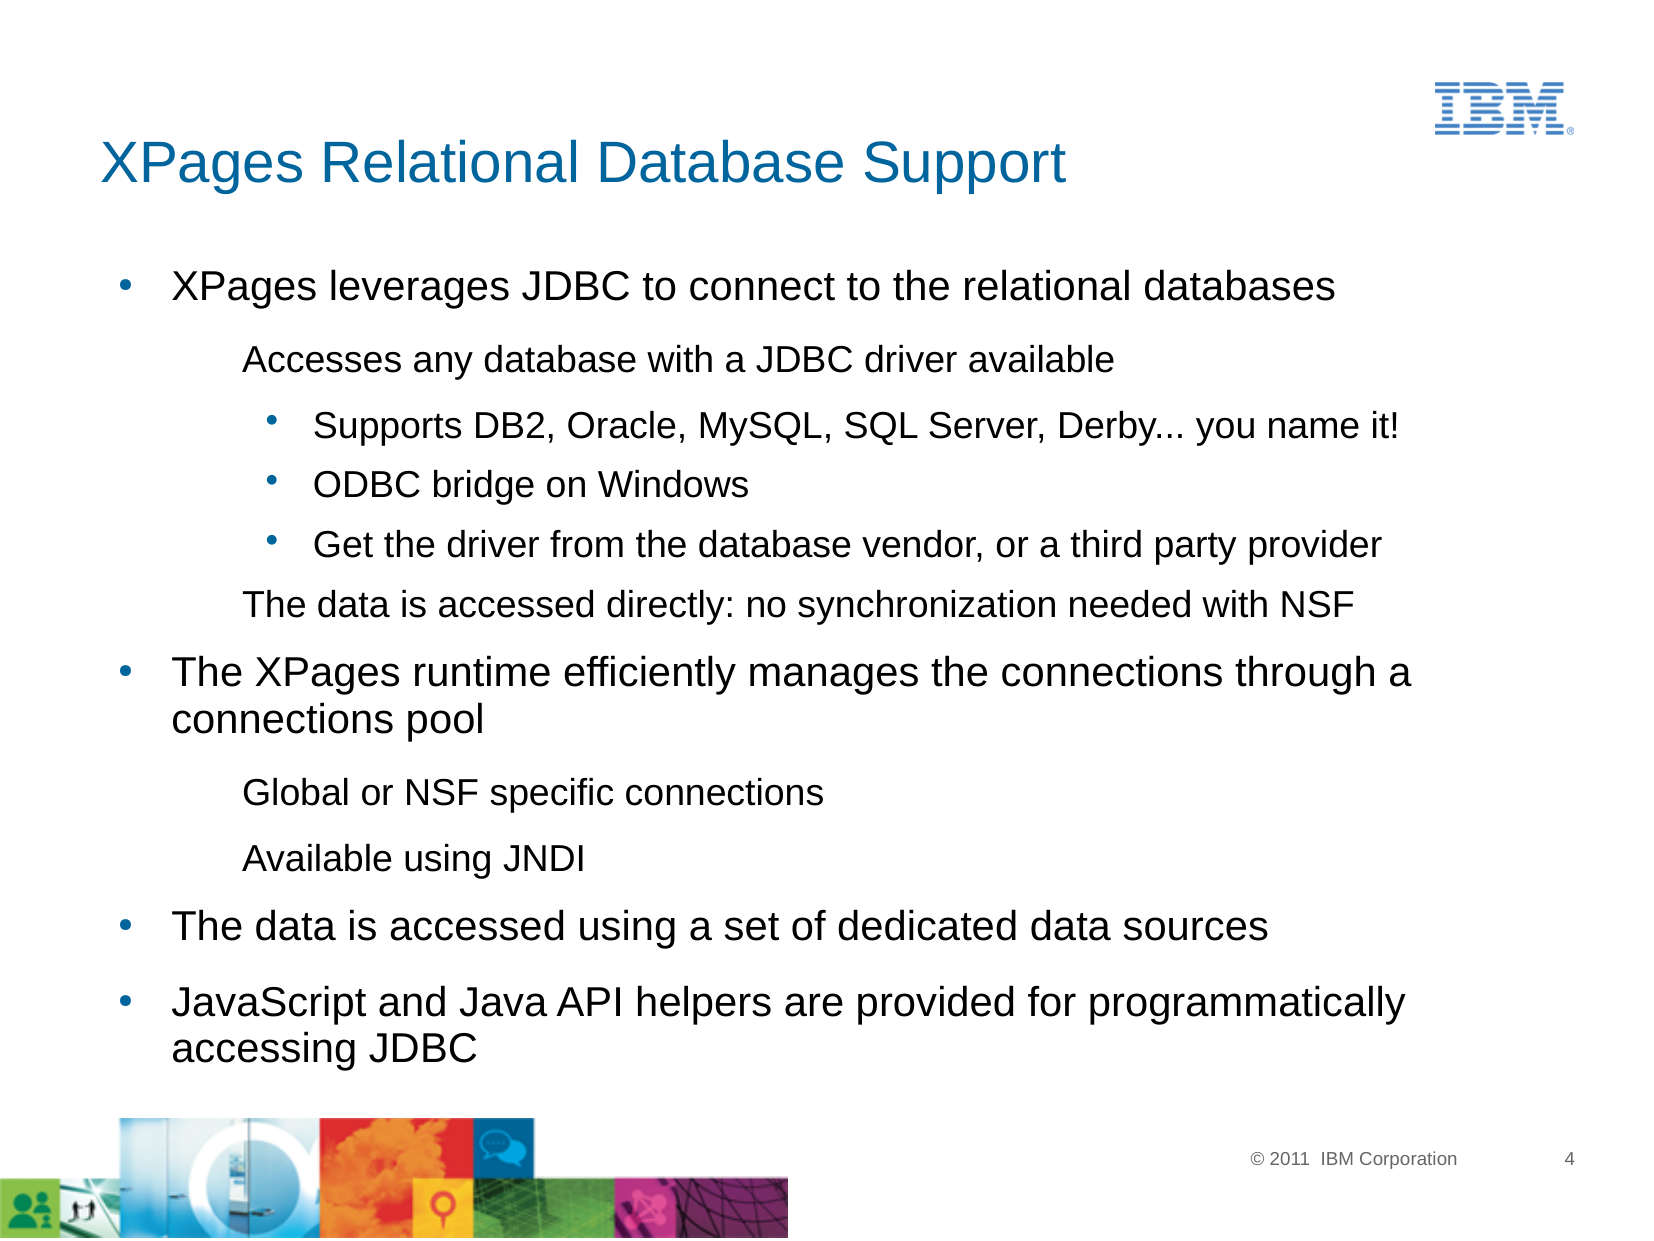

# XPages Relational Database Support
XPages leverages JDBC to connect to the relational databases
Accesses any database with a JDBC driver available
Supports DB2, Oracle, MySQL, SQL Server, Derby... you name it!
ODBC bridge on Windows
Get the driver from the database vendor, or a third party provider
The data is accessed directly: no synchronization needed with NSF
The XPages runtime efficiently manages the connections through a connections pool
Global or NSF specific connections
Available using JNDI
The data is accessed using a set of dedicated data sources
JavaScript and Java API helpers are provided for programmatically accessing JDBC